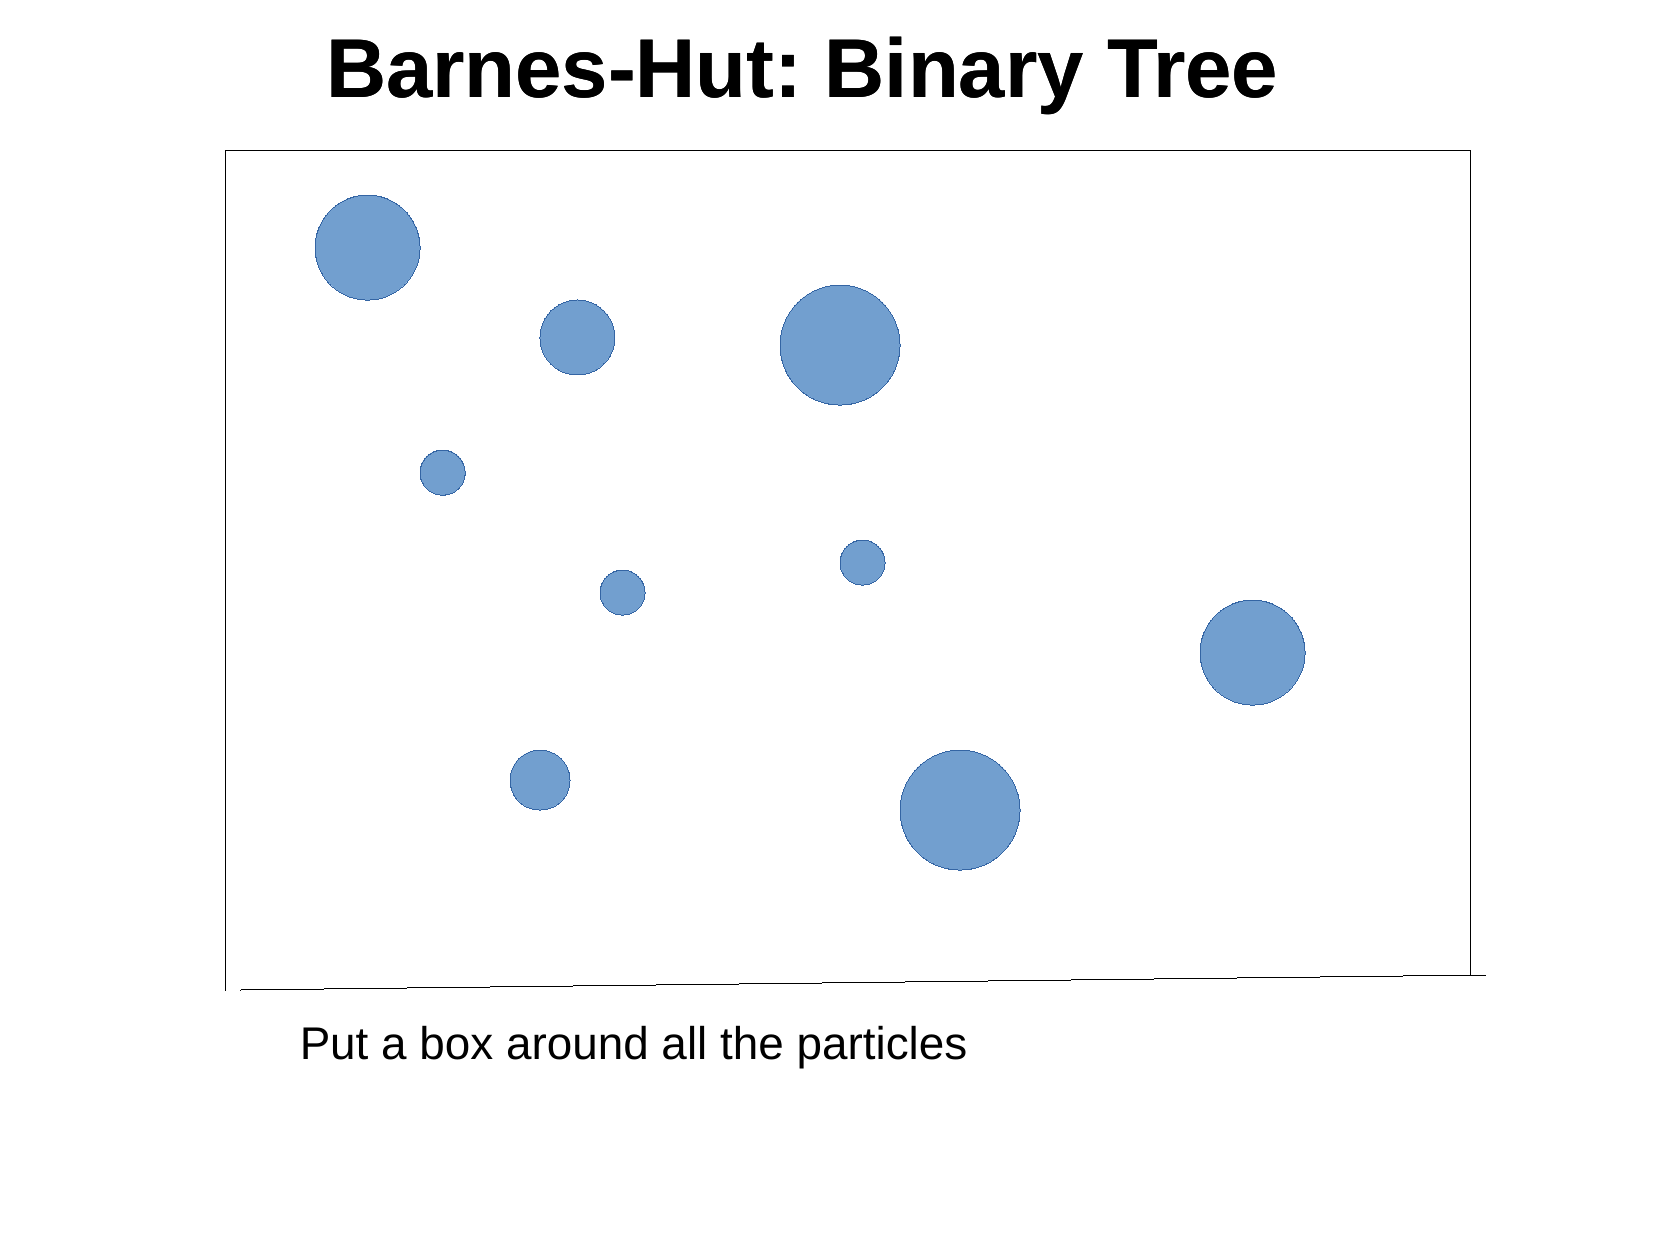

Barnes-Hut: Binary Tree
Barnes-Hut: Binary Tree
Put a box around all the particles